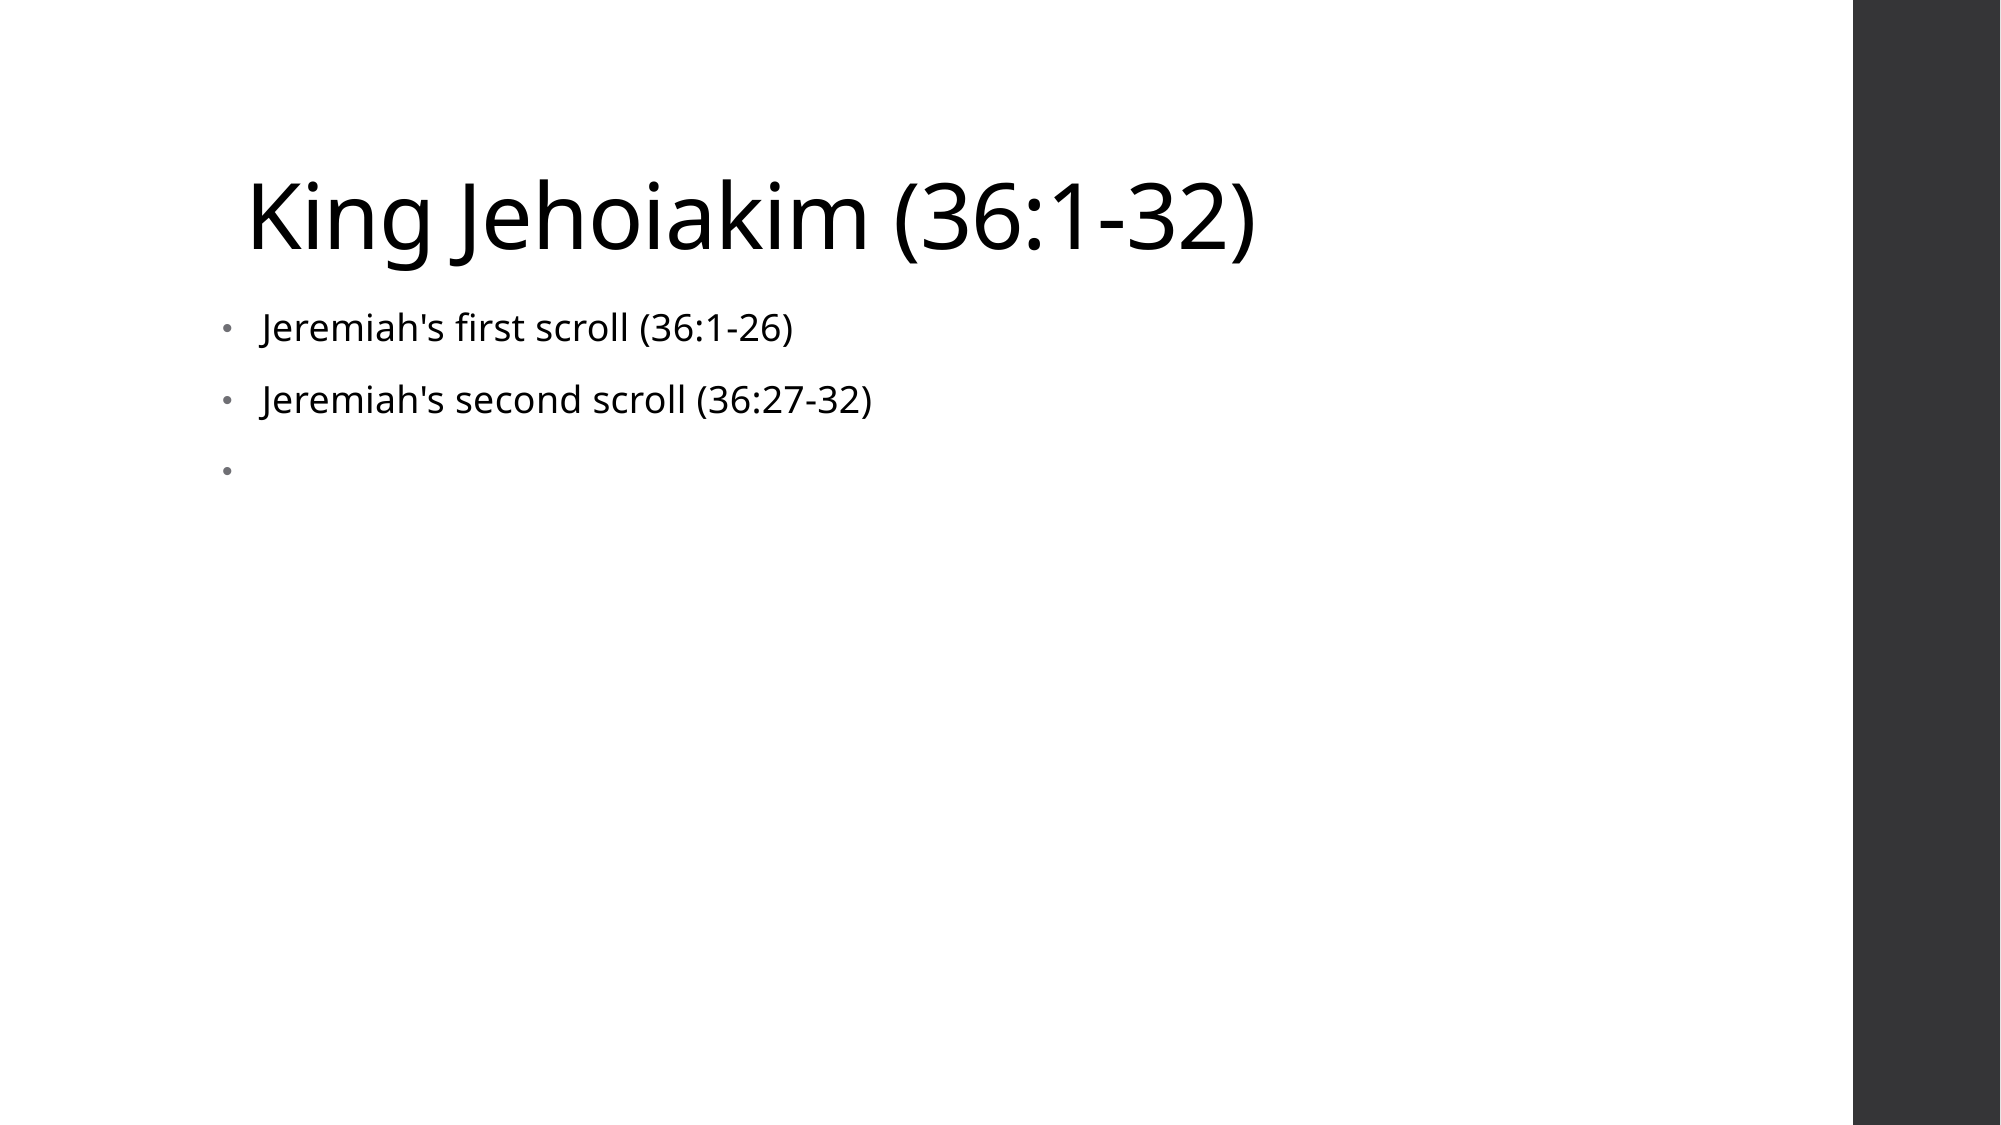

# King Jehoiakim (36:1-32)
 Jeremiah's first scroll (36:1-26)
 Jeremiah's second scroll (36:27-32)